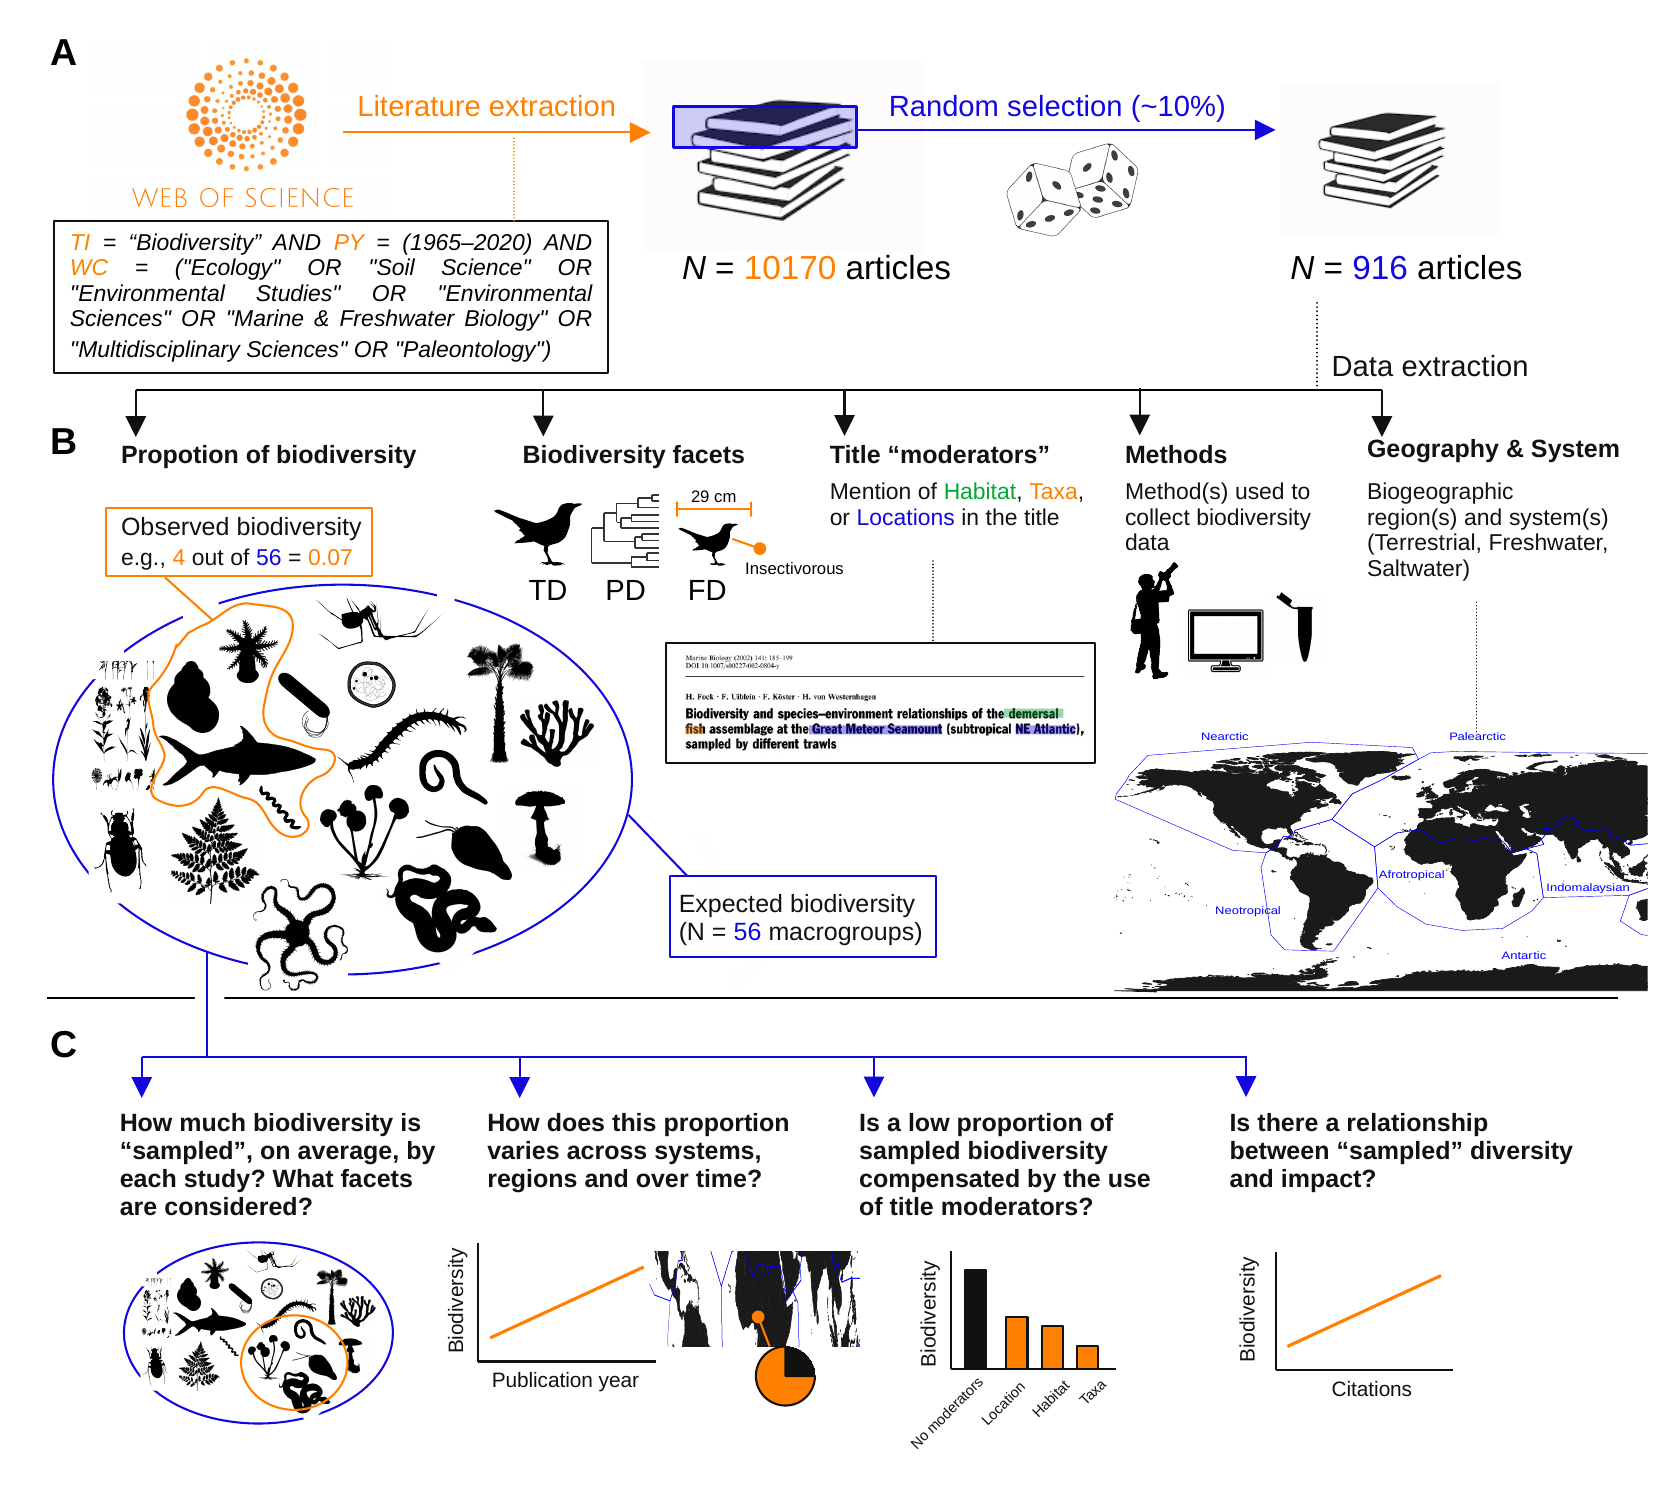

A
Literature extraction
Random selection (~10%)
TI = “Biodiversity” AND PY = (1965–2020) AND WC = ("Ecology" OR "Soil Science" OR "Environmental Studies" OR "Environmental Sciences" OR "Marine & Freshwater Biology" OR "Multidisciplinary Sciences" OR "Paleontology")
N = 10170 articles
N = 916 articles
Data extraction
B
Geography & System
Propotion of biodiversity
Biodiversity facets
Title “moderators”
Methods
Mention of Habitat, Taxa,
or Locations in the title
Method(s) used to collect biodiversity
data
Biogeographic region(s) and system(s)
(Terrestrial, Freshwater, Saltwater)
29 cm
Observed biodiversity
e.g., 4 out of 56 = 0.07
Insectivorous
TD
PD
FD
Expected biodiversity
(N = 56 macrogroups)
C
How much biodiversity is “sampled”, on average, by each study? What facets are considered?
How does this proportion varies across systems, regions and over time?
Is a low proportion of sampled biodiversity compensated by the use
of title moderators?
Is there a relationship between “sampled” diversity and impact?
Biodiversity
Biodiversity
Biodiversity
Publication year
Location
Taxa
Citations
Habitat
No moderators